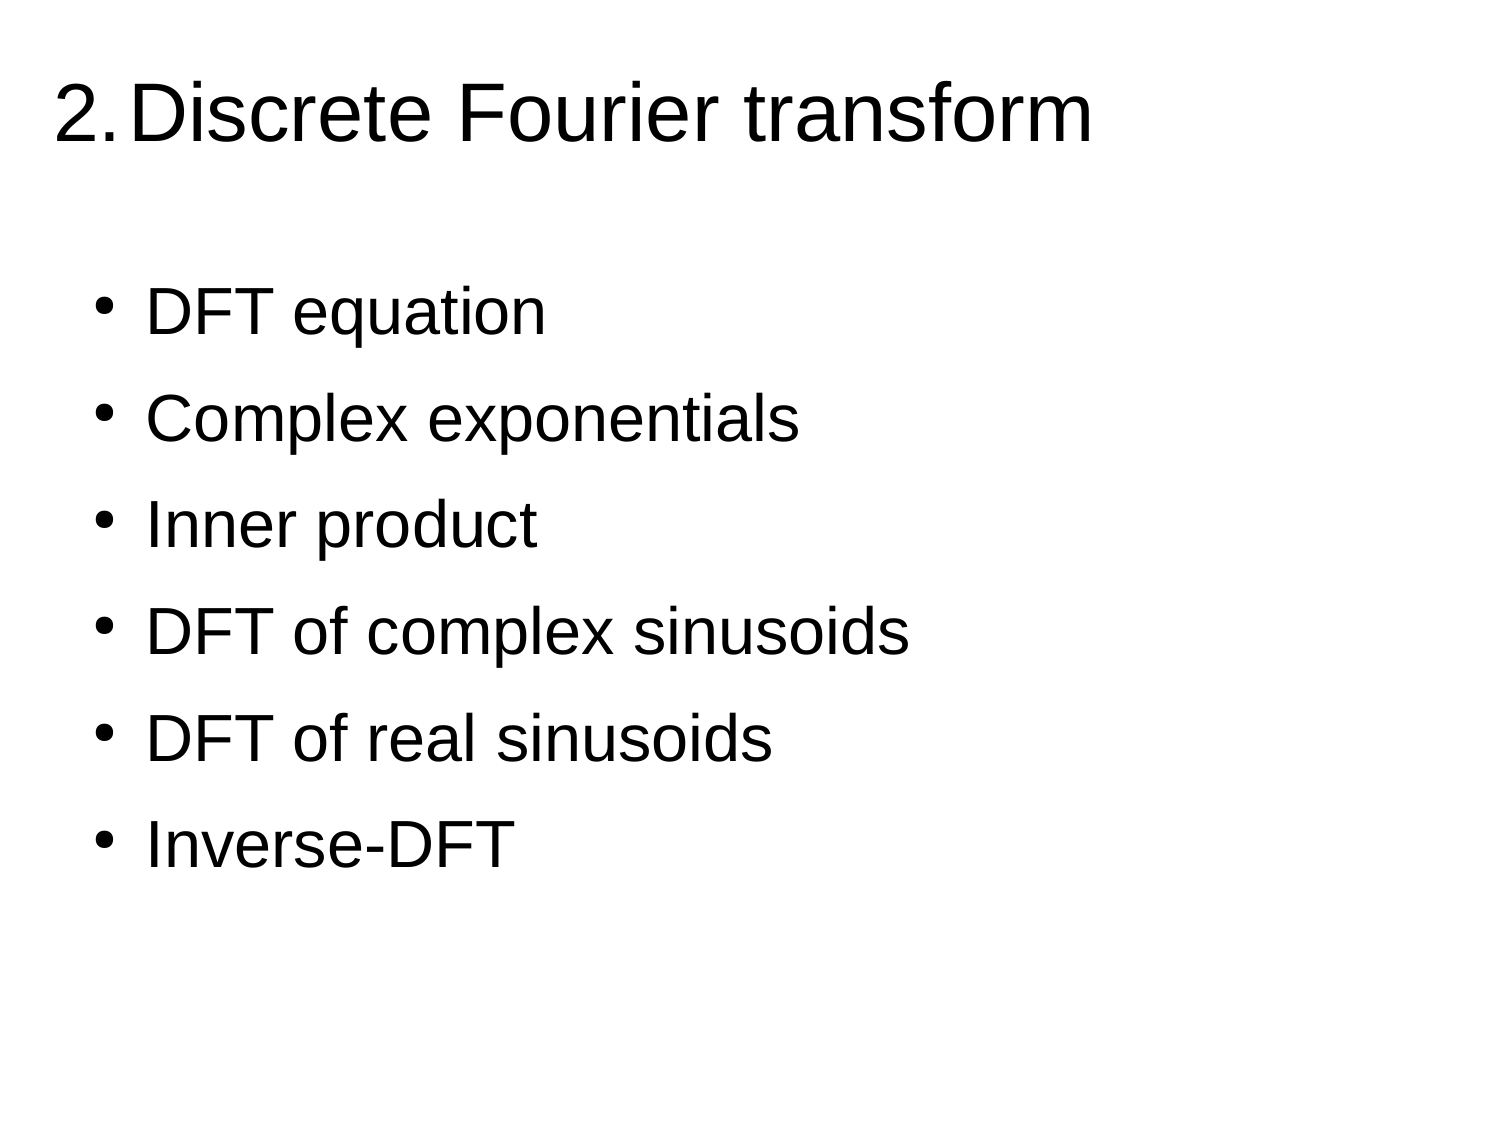

# 2.	Discrete Fourier transform
DFT equation
Complex exponentials
Inner product
DFT of complex sinusoids
DFT of real sinusoids
Inverse-DFT